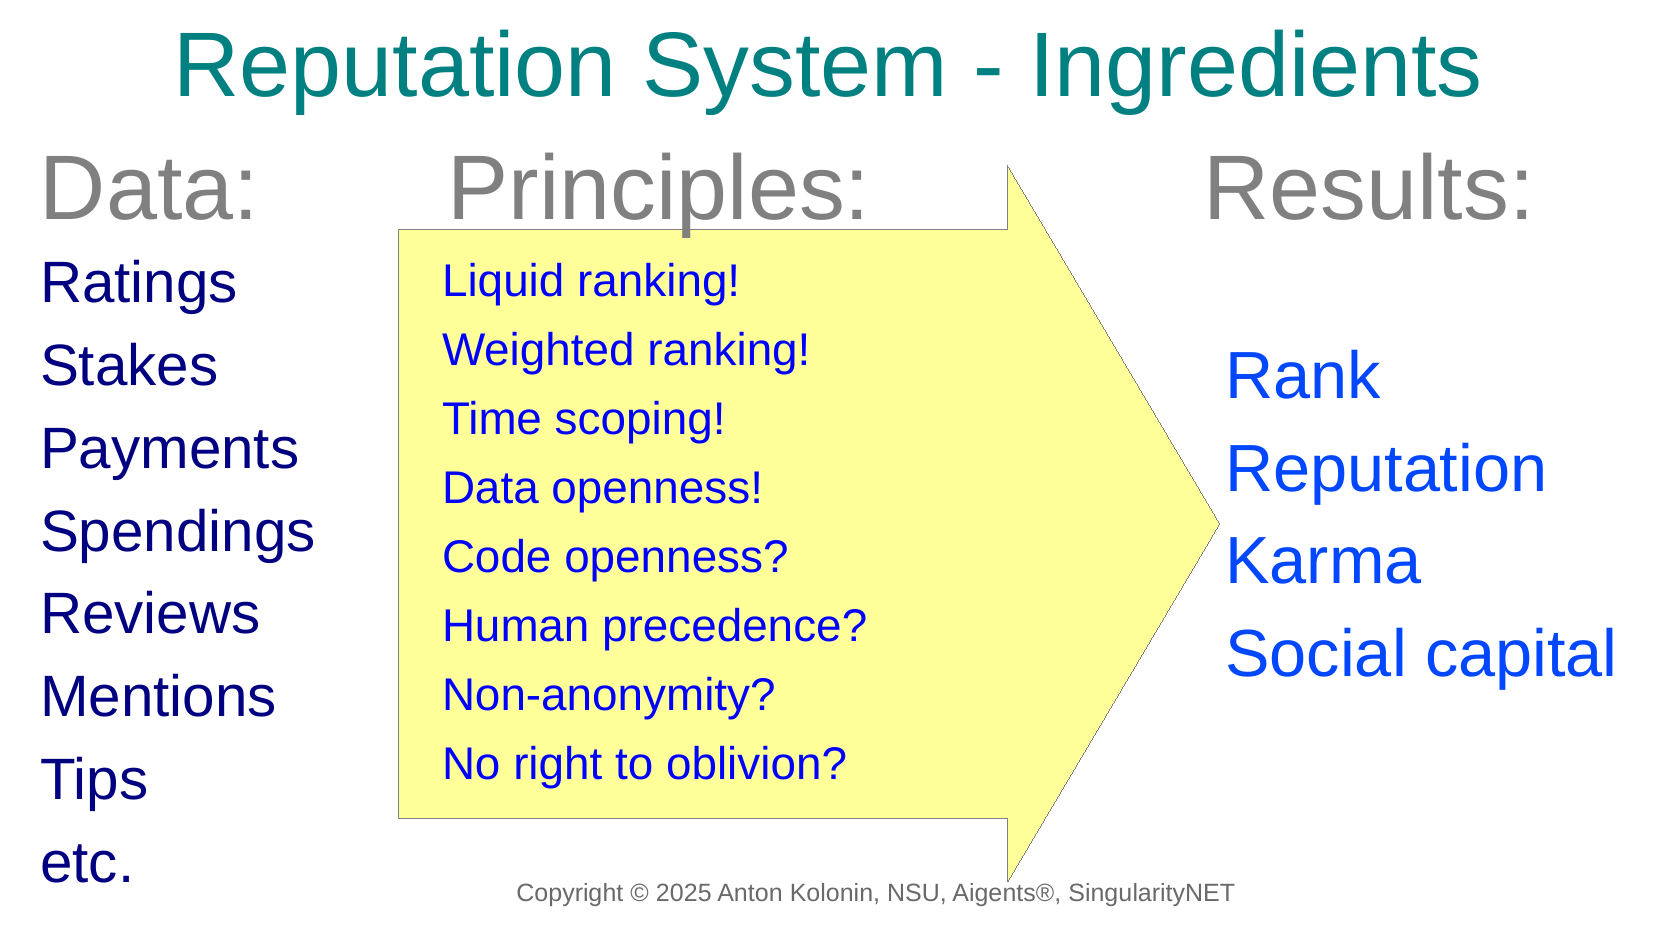

Reputation System - Ingredients
Data:
Principles:
Results:
Ratings
Stakes
Payments
Spendings
Reviews
Mentions
Tips
etc.
Liquid ranking!
Weighted ranking!
Time scoping!
Data openness!
Code openness?
Human precedence?
Non-anonymity?
No right to oblivion?
Rank
Reputation
Karma
Social capital
Copyright © 2025 Anton Kolonin, NSU, Aigents®, SingularityNET